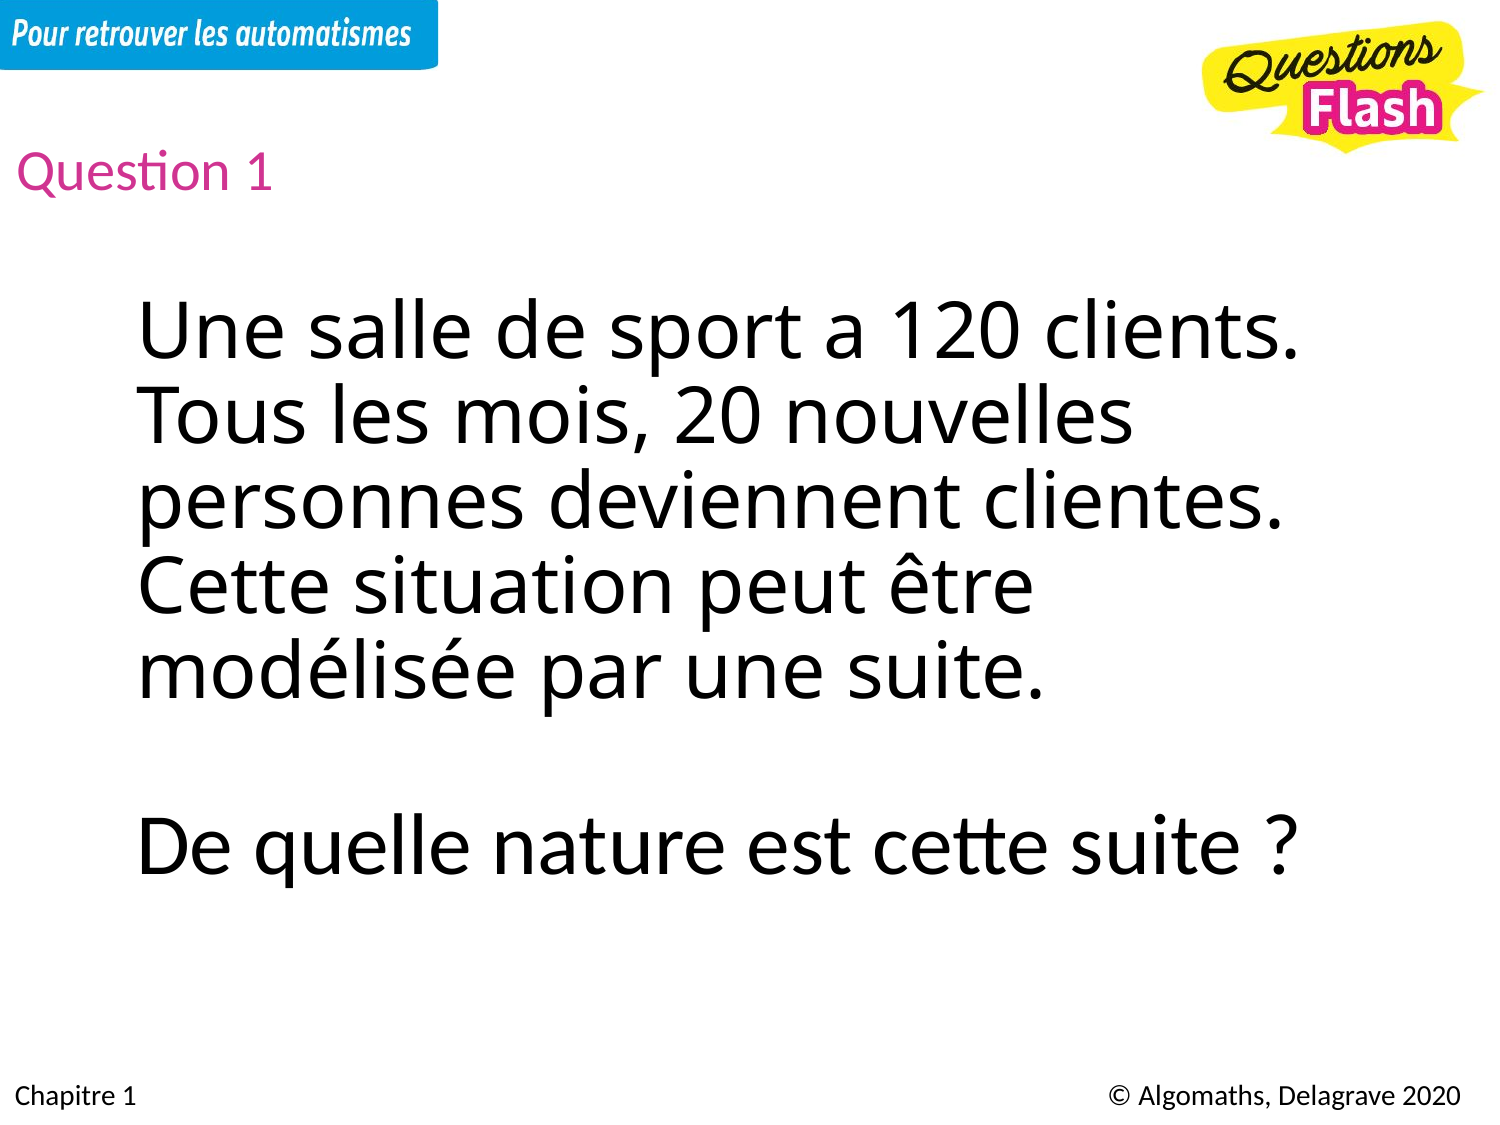

Question 1
# Une salle de sport a 120 clients. Tous les mois, 20 nouvelles personnes deviennent clientes. Cette situation peut être modélisée par une suite.
De quelle nature est cette suite ?